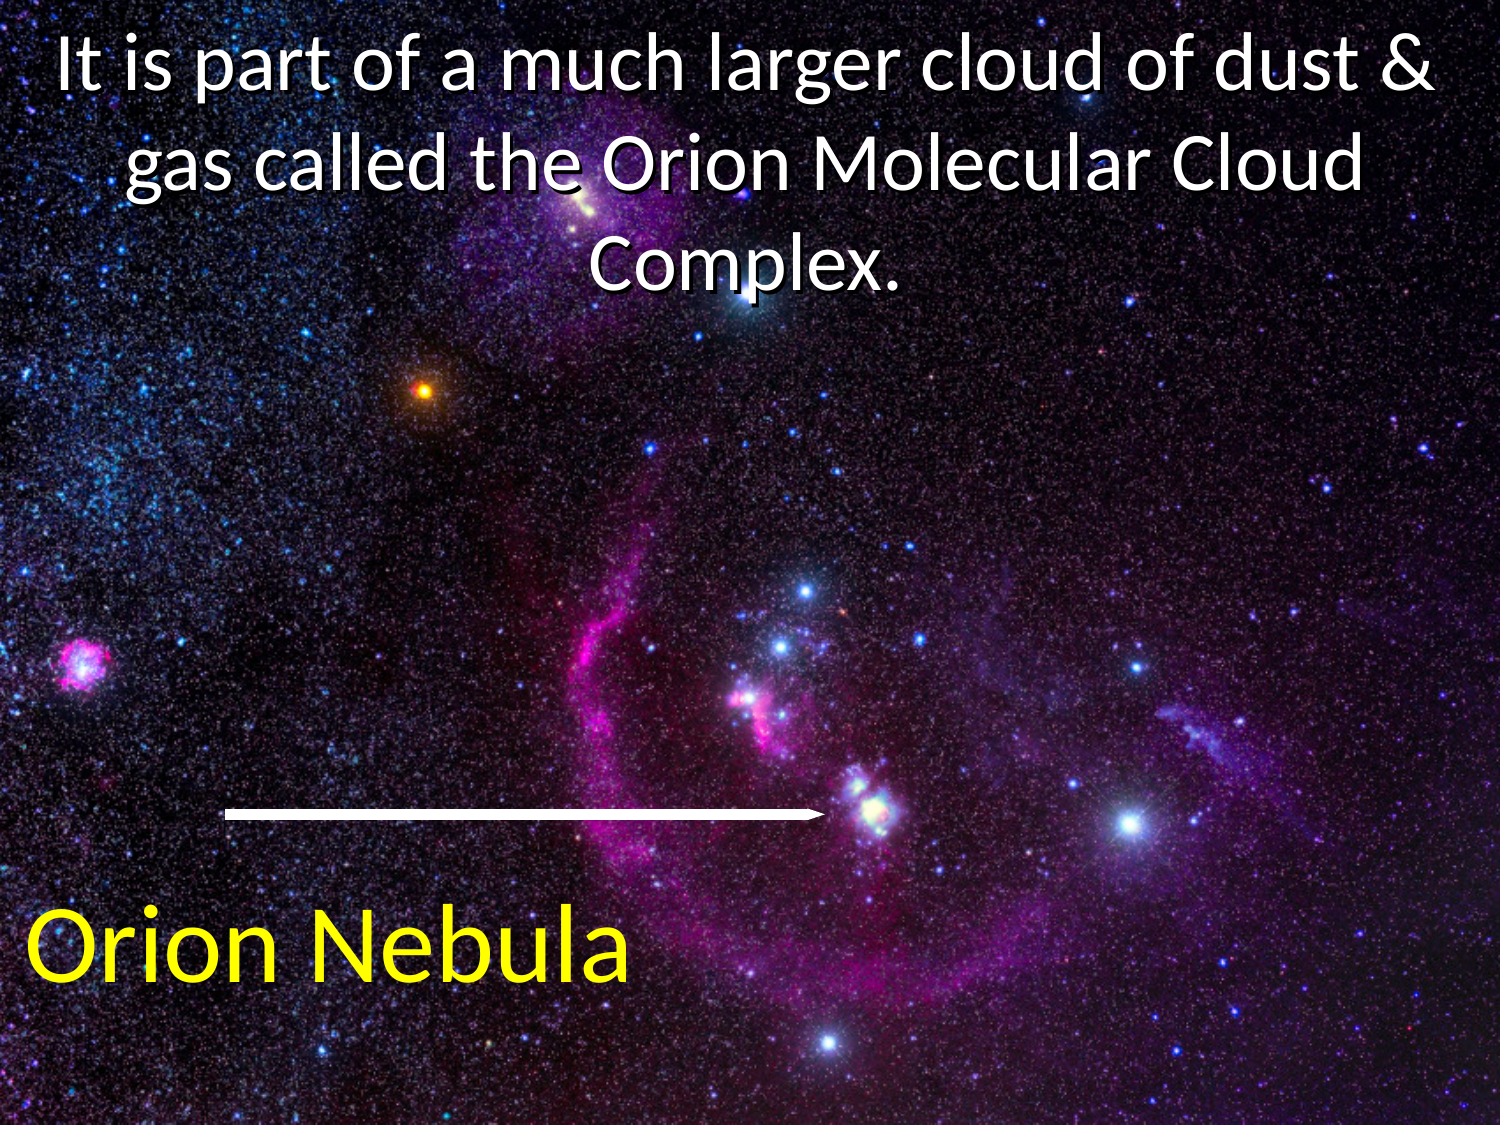

It is part of a much larger cloud of dust & gas called the Orion Molecular Cloud Complex.
Orion Nebula